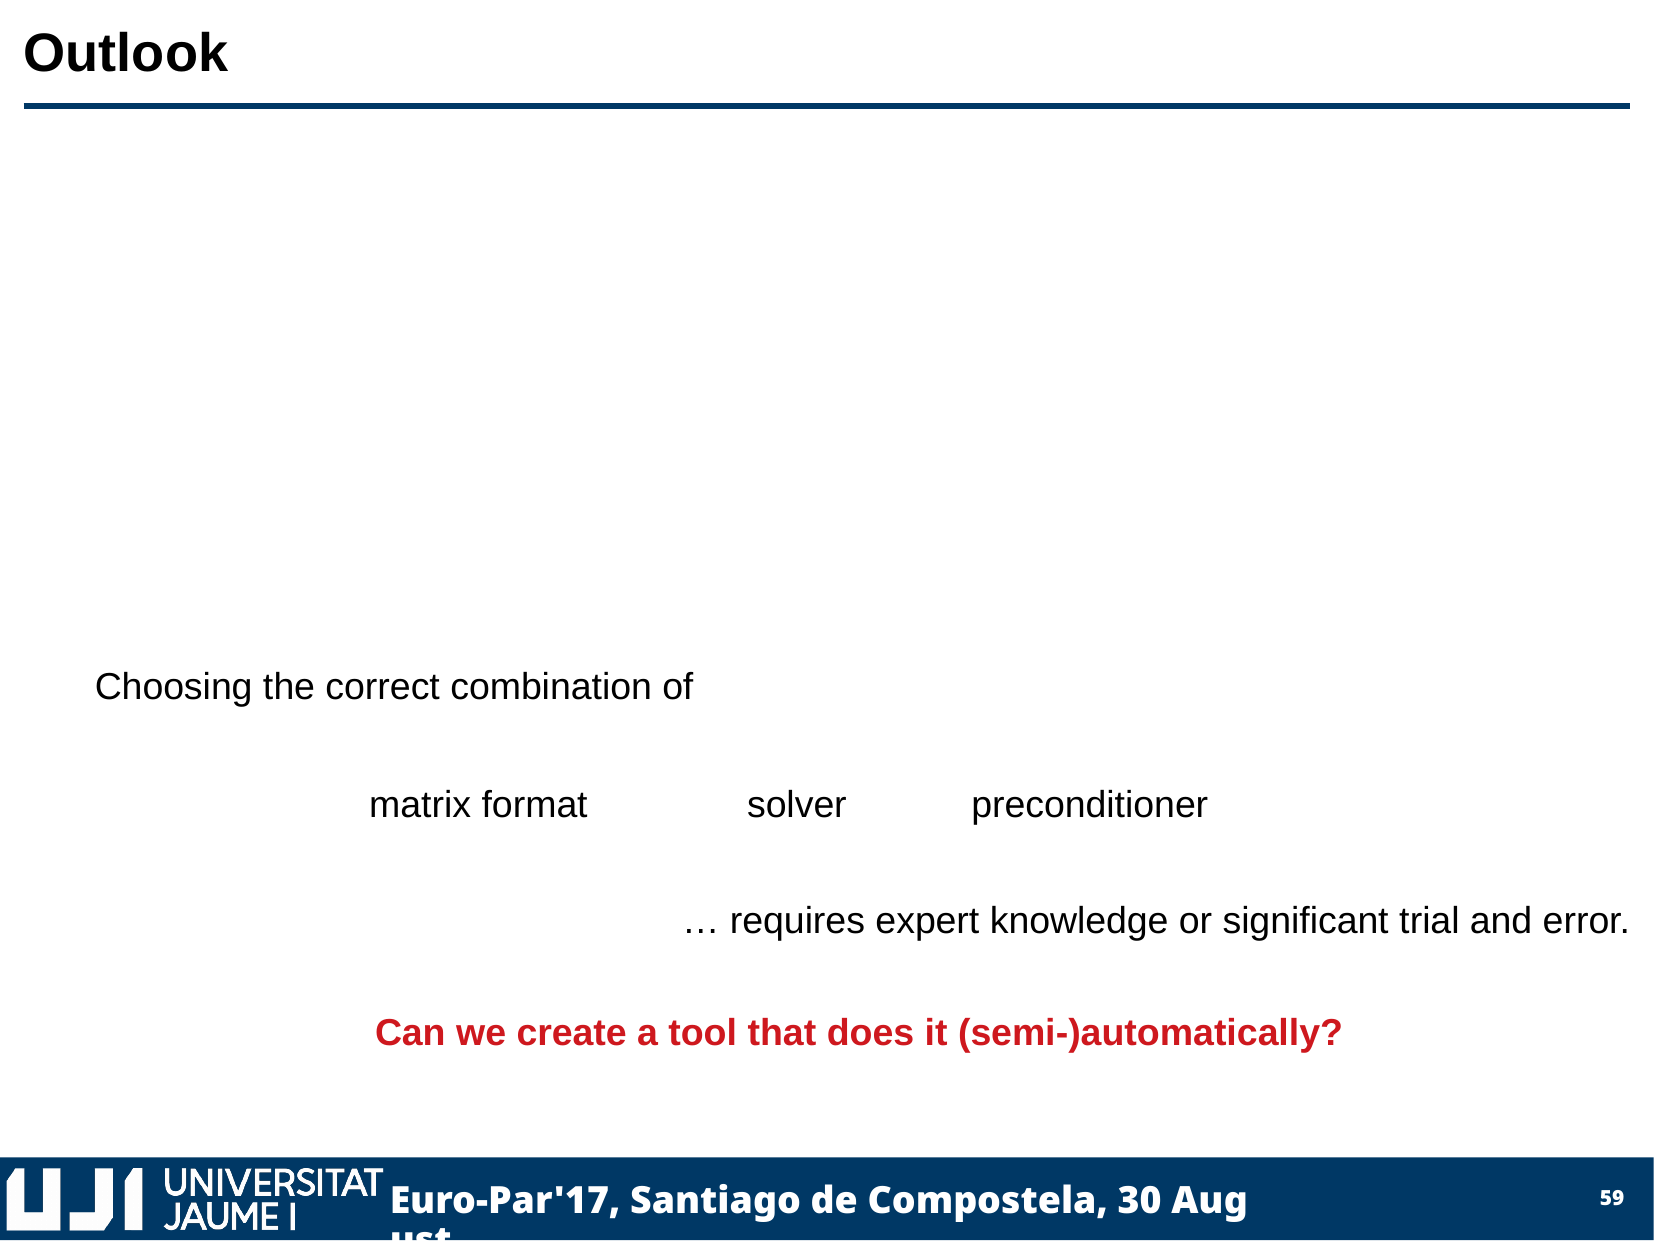

# Outlook
Choosing the correct combination of
matrix format
solver
preconditioner
… requires expert knowledge or significant trial and error.
Can we create a tool that does it (semi-)automatically?
Euro-Par'17, Santiago de Compostela, 30 August
59